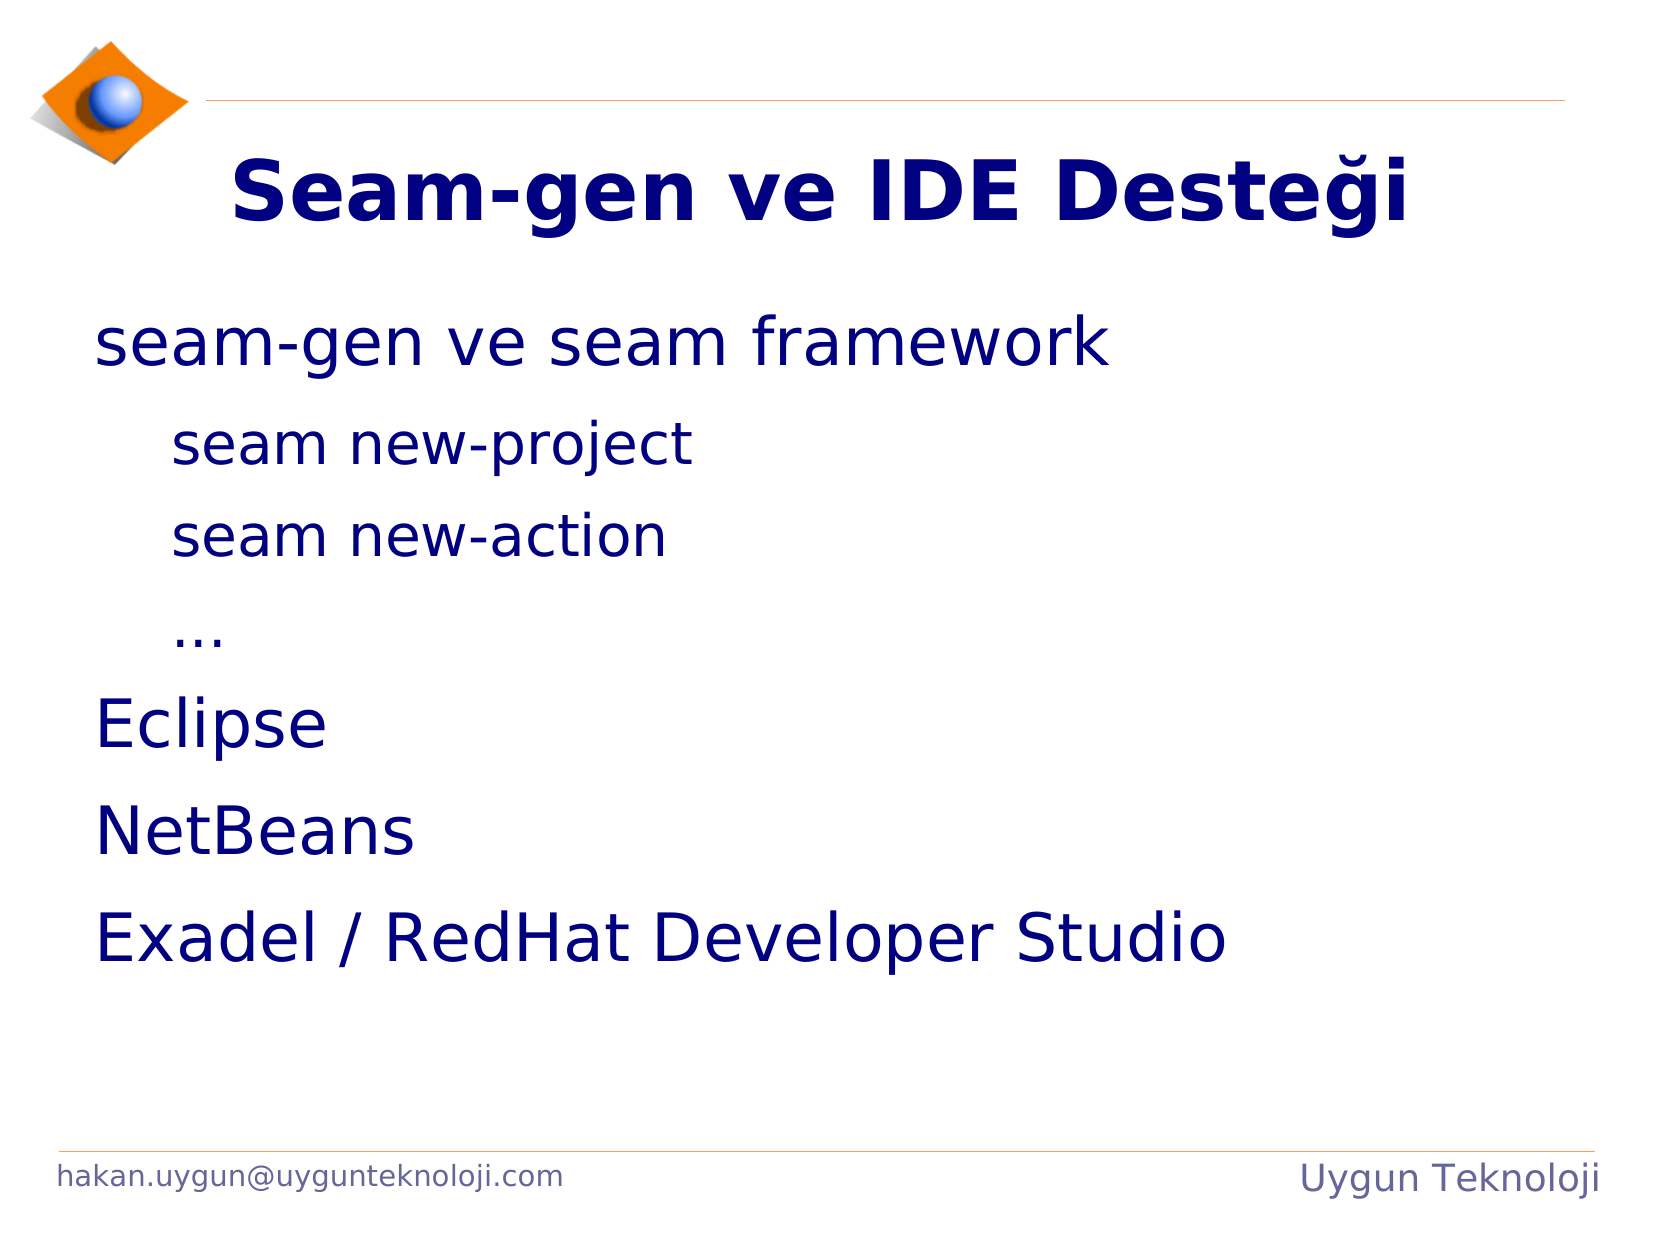

# Seam-gen ve IDE Desteği
seam-gen ve seam framework
seam new-project
seam new-action
...
Eclipse
NetBeans
Exadel / RedHat Developer Studio